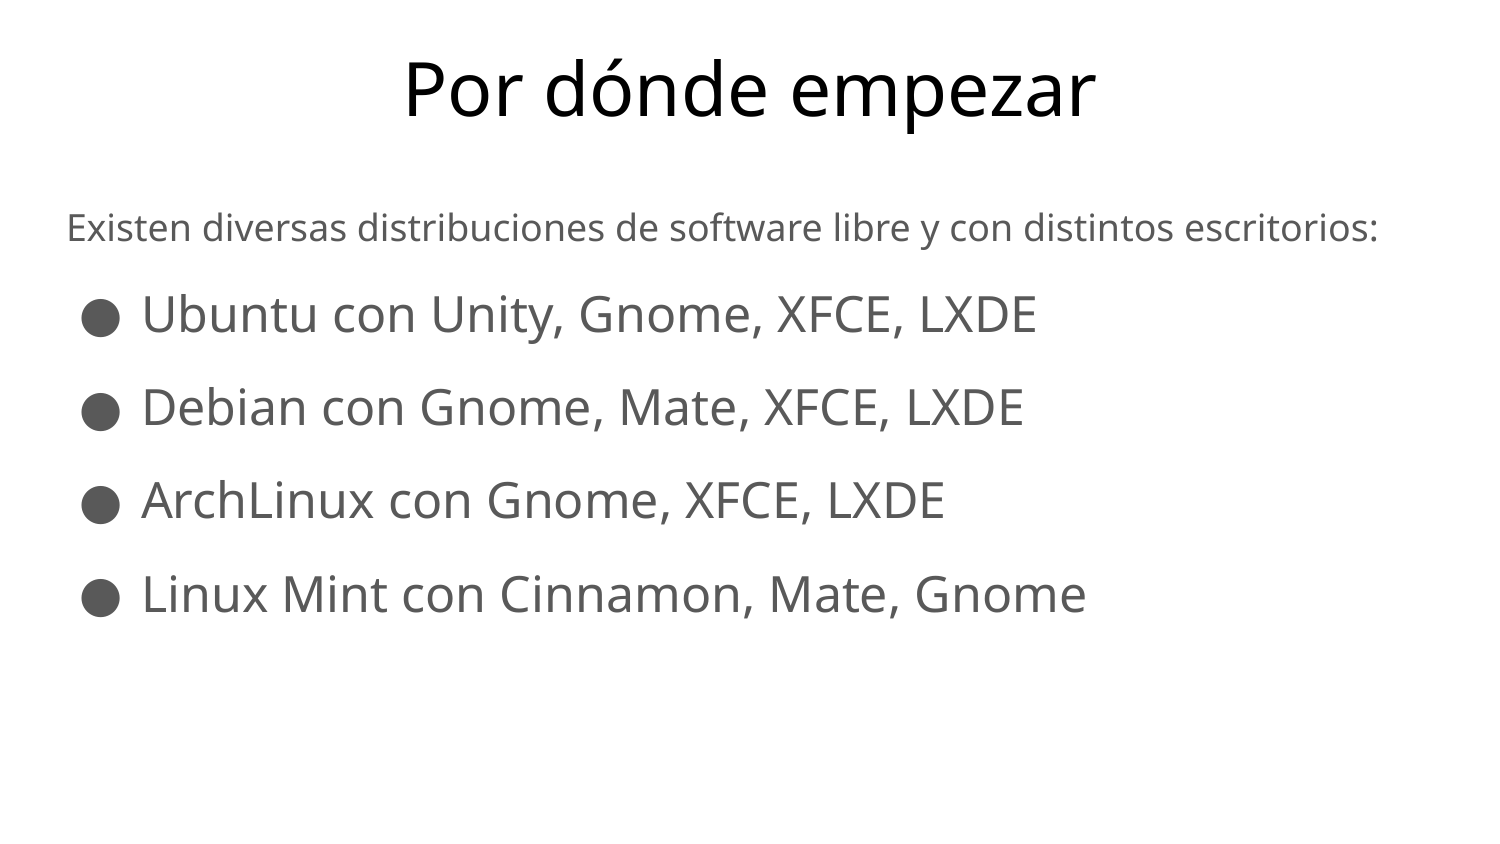

# Por dónde empezar
Existen diversas distribuciones de software libre y con distintos escritorios:
Ubuntu con Unity, Gnome, XFCE, LXDE
Debian con Gnome, Mate, XFCE, LXDE
ArchLinux con Gnome, XFCE, LXDE
Linux Mint con Cinnamon, Mate, Gnome